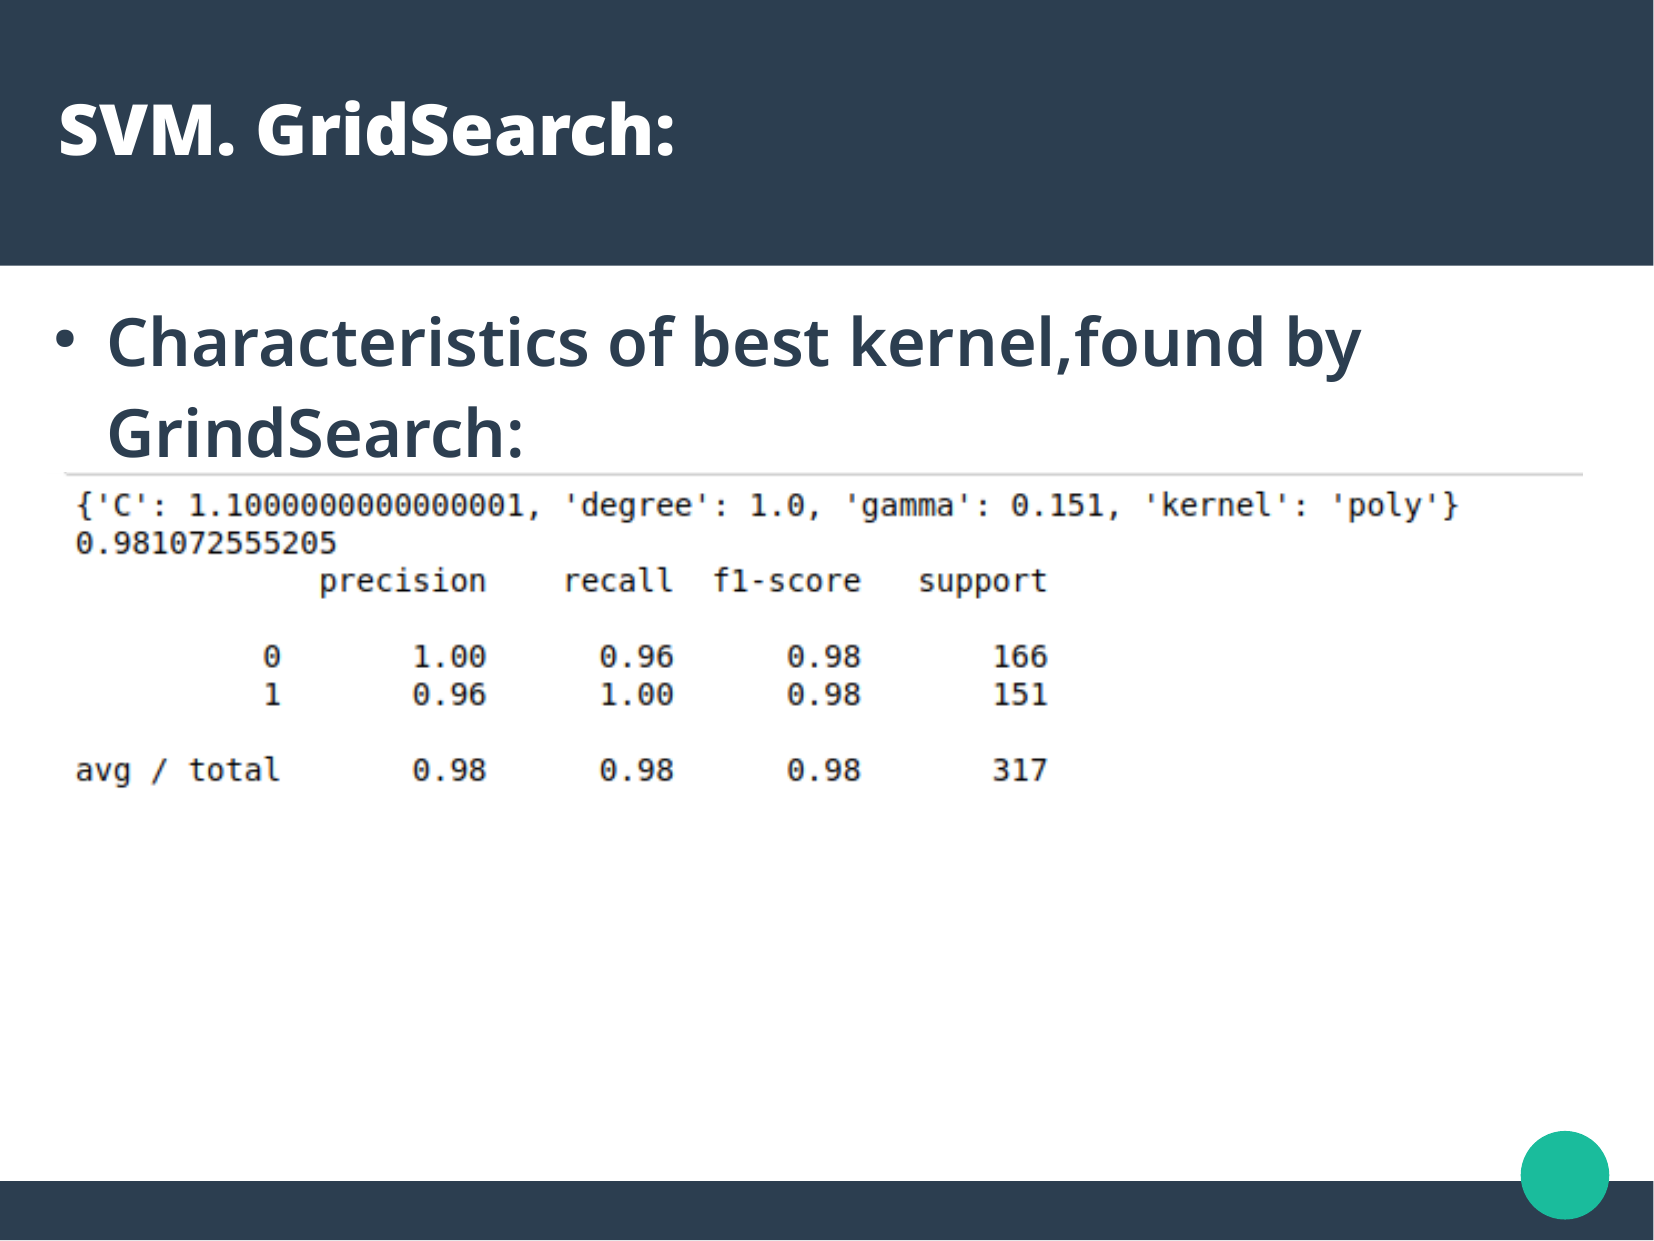

# SVM. GridSearch:
Characteristics of best kernel,found by GrindSearch: